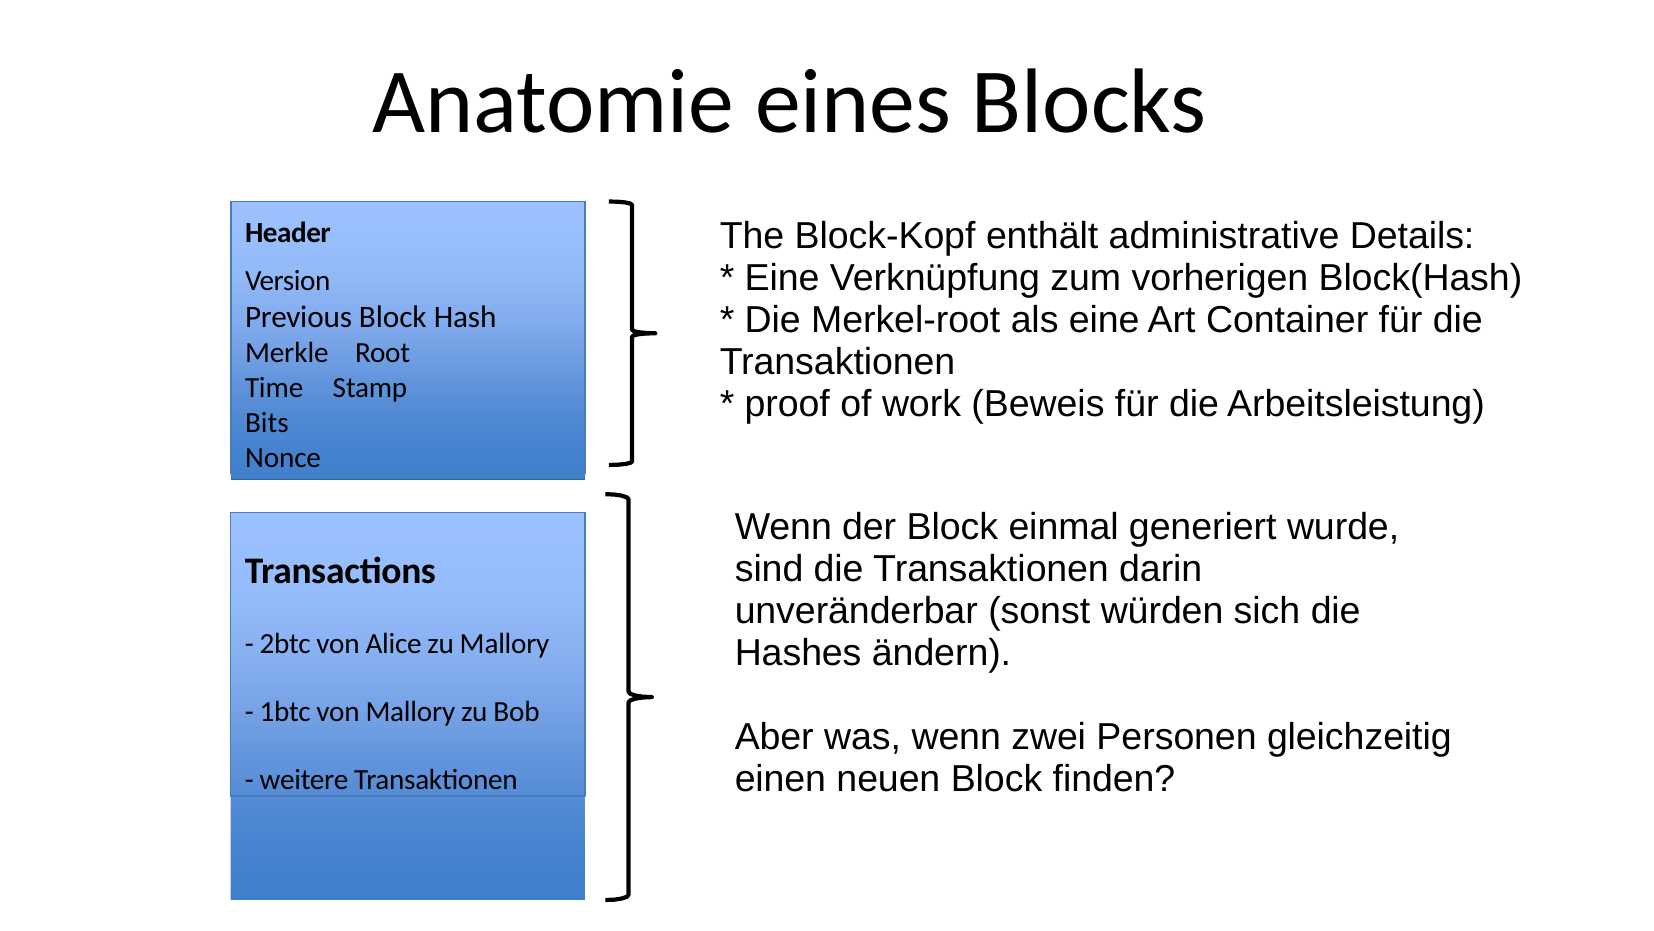

# Anatomie eines Blocks
Header
Version
Previous Block Hash
Merkle Root Time Stamp Bits
Nonce
The Block-Kopf enthält administrative Details:
* Eine Verknüpfung zum vorherigen Block(Hash)
* Die Merkel-root als eine Art Container für die Transaktionen
* proof of work (Beweis für die Arbeitsleistung)
Wenn der Block einmal generiert wurde, sind die Transaktionen darin unveränderbar (sonst würden sich die Hashes ändern).
Aber was, wenn zwei Personen gleichzeitig einen neuen Block finden?
Transactions
- 2btc von Alice zu Mallory
- 1btc von Mallory zu Bob
- weitere Transaktionen